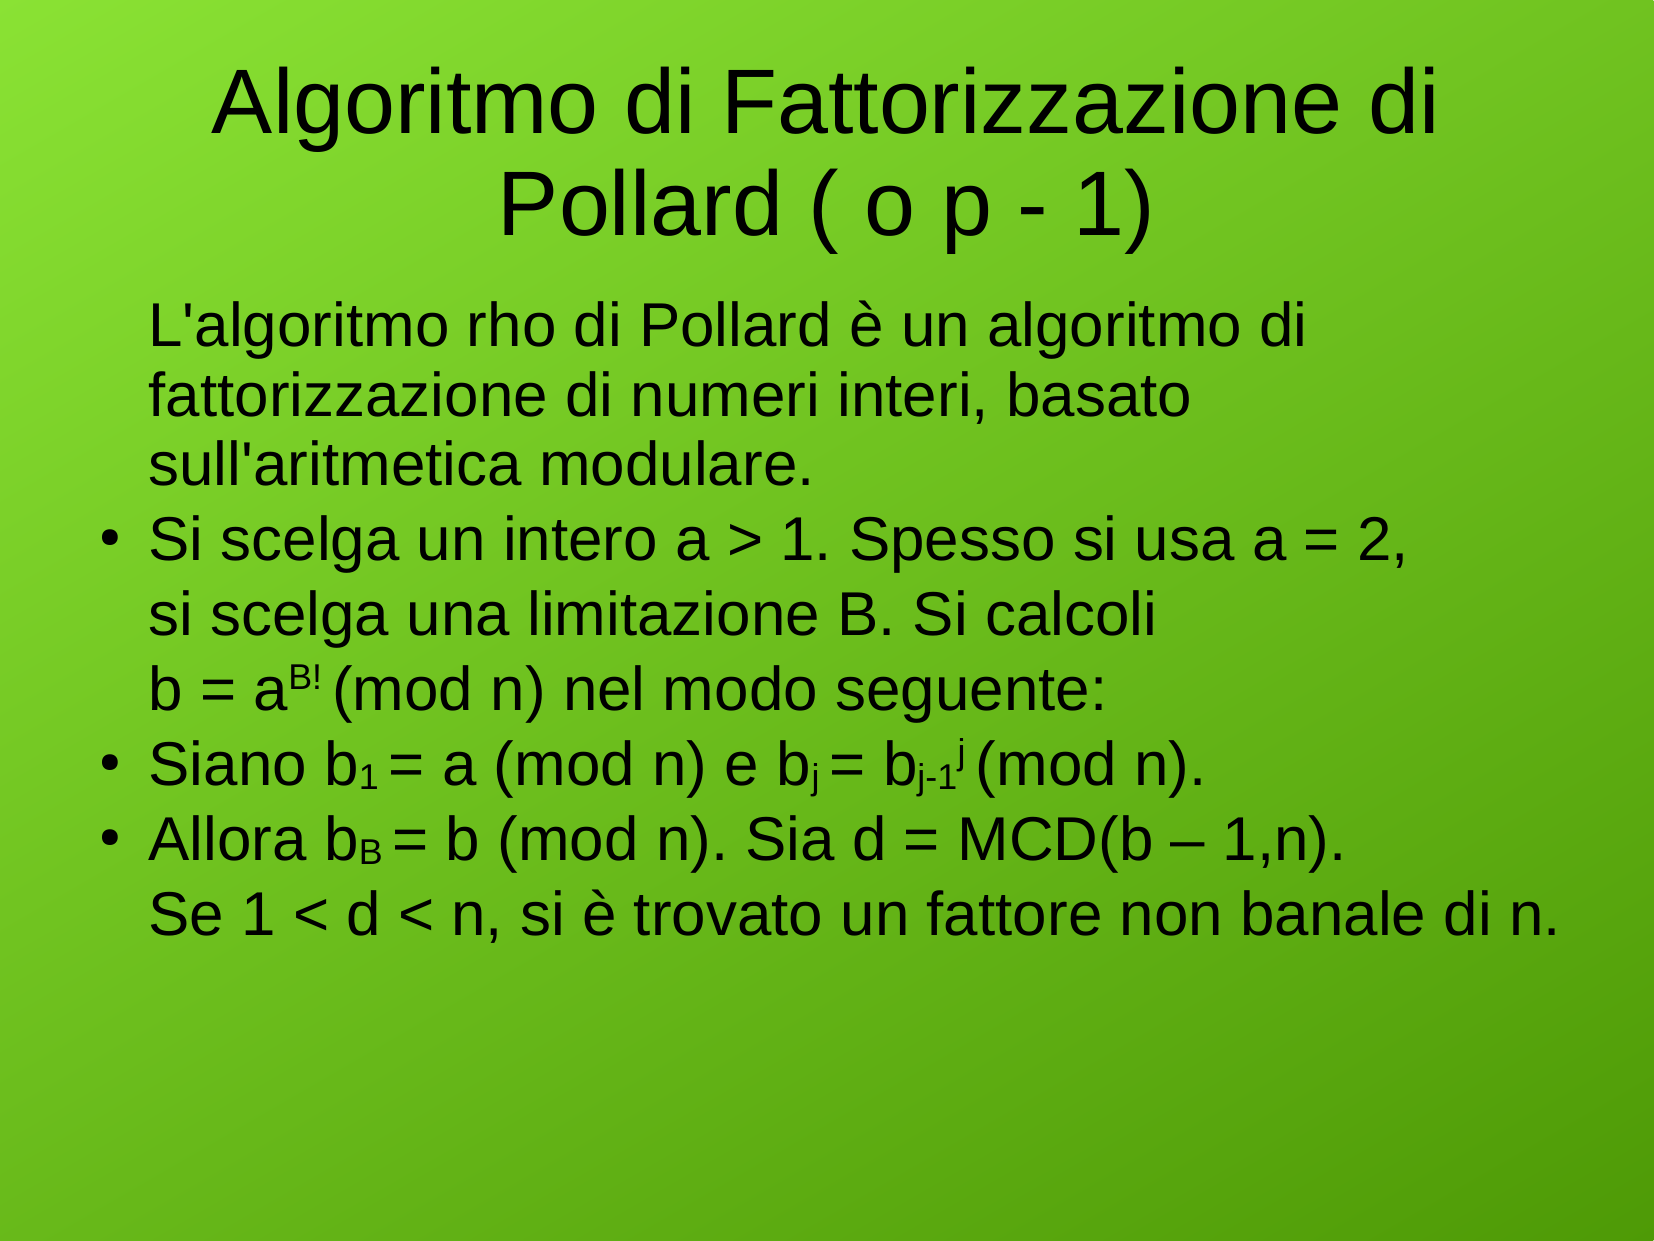

# Algoritmo di Fattorizzazione di Pollard ( o p - 1)
L'algoritmo rho di Pollard è un algoritmo di fattorizzazione di numeri interi, basato sull'aritmetica modulare.
Si scelga un intero a > 1. Spesso si usa a = 2,
si scelga una limitazione B. Si calcoli
b = aB! (mod n) nel modo seguente:
Siano b1 = a (mod n) e bj = bj-1j (mod n).
Allora bB = b (mod n). Sia d = MCD(b – 1,n).
Se 1 < d < n, si è trovato un fattore non banale di n.